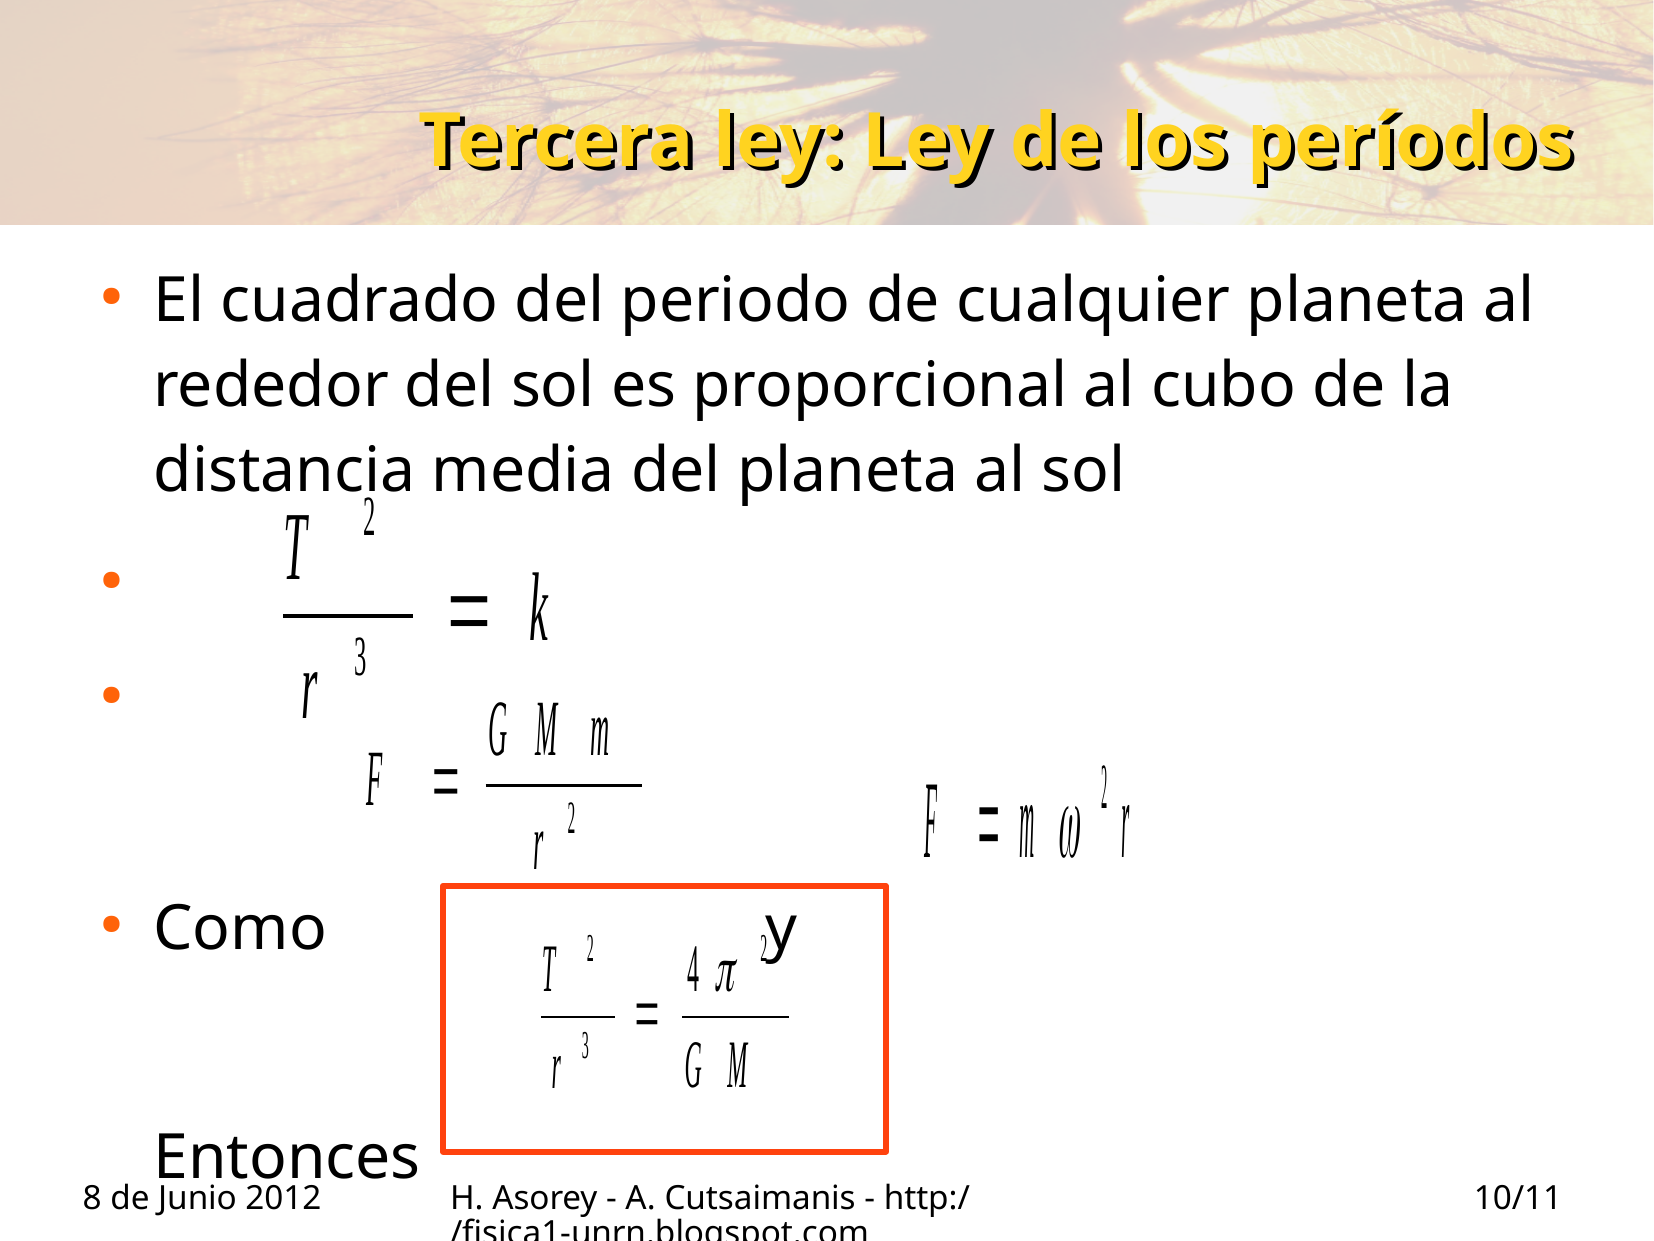

# Tercera ley: Ley de los períodos
El cuadrado del periodo de cualquier planeta al rededor del sol es proporcional al cubo de la distancia media del planeta al sol
Como y
Entonces
8 de Junio 2012
H. Asorey - A. Cutsaimanis - http://fisica1-unrn.blogspot.com
10